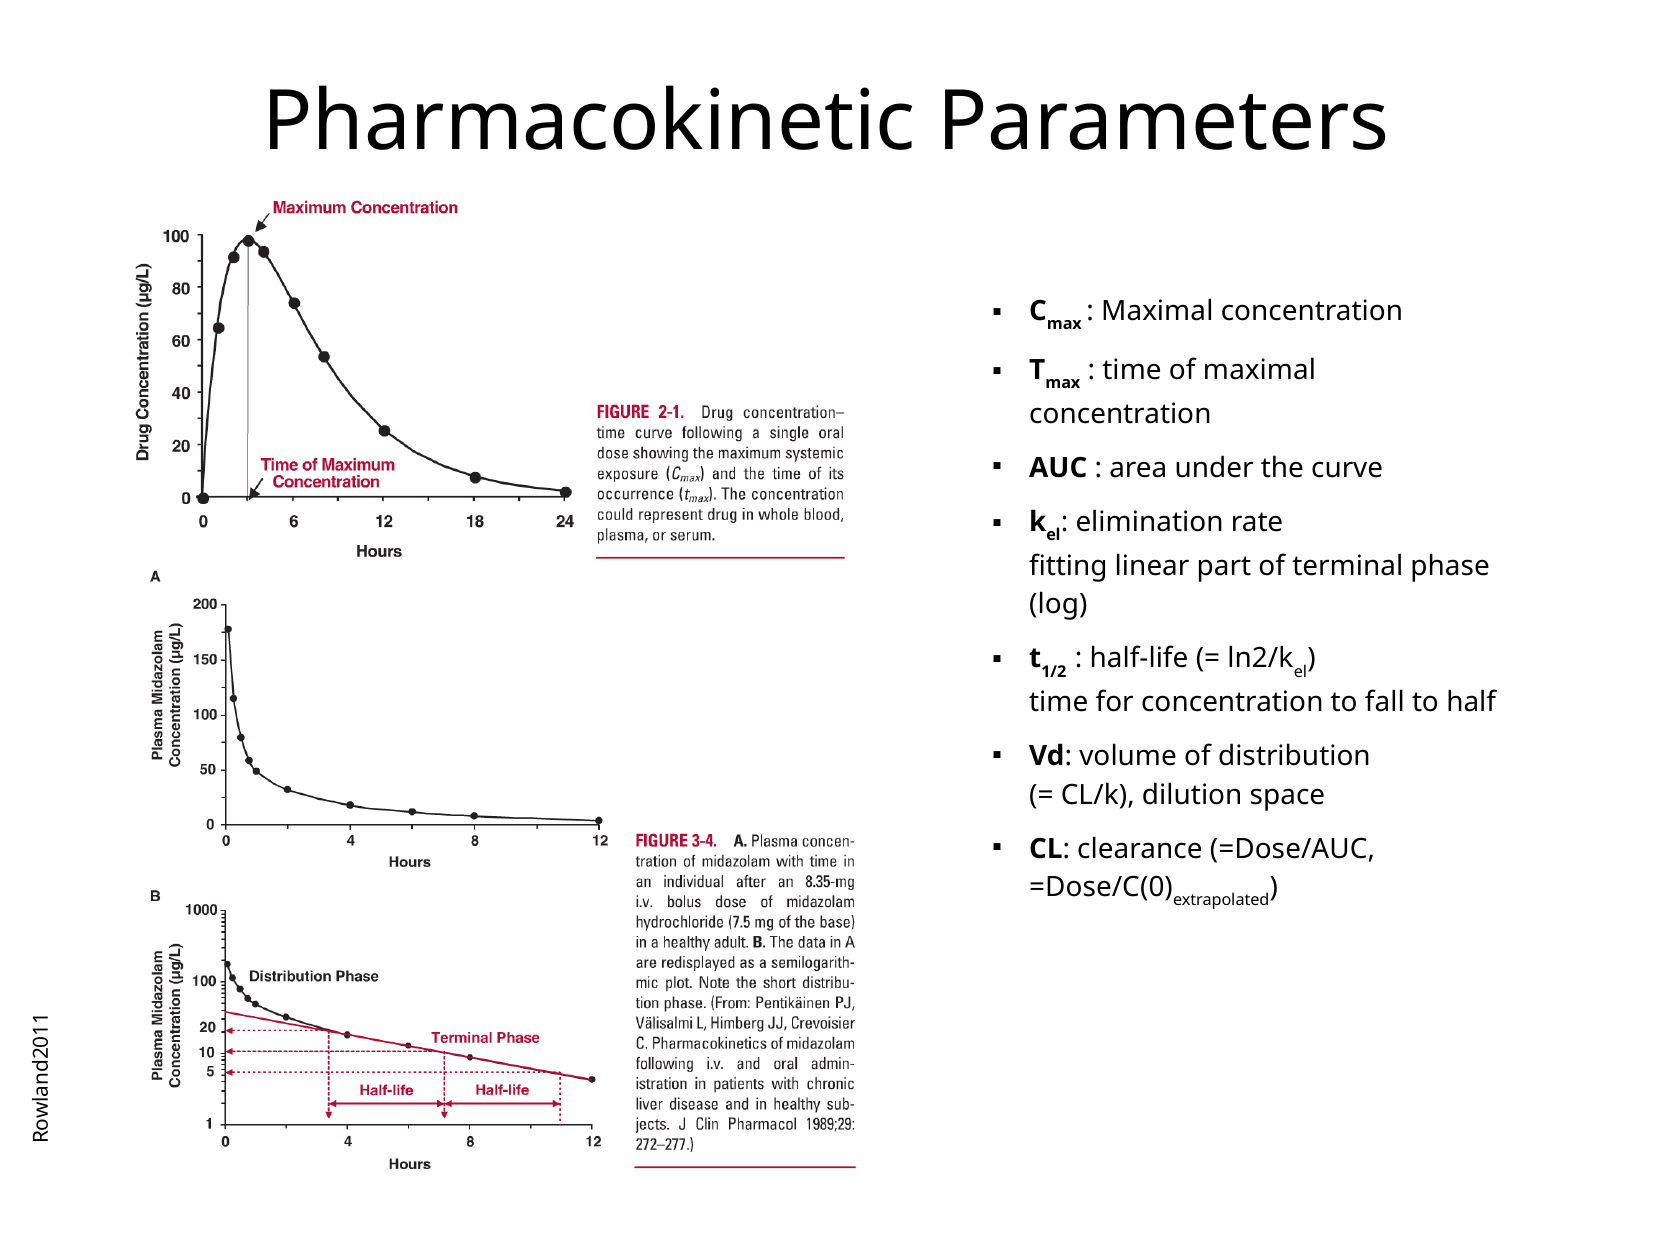

# Pharmacokinetic Parameters
Cmax : Maximal concentration
Tmax : time of maximal concentration
AUC : area under the curve
kel: elimination rate
fitting linear part of terminal phase (log)
t1/2 : half-life (= ln2/kel)
time for concentration to fall to half
Vd: volume of distribution
(= CL/k), dilution space
CL: clearance (=Dose/AUC, =Dose/C(0)extrapolated)
Rowland2011